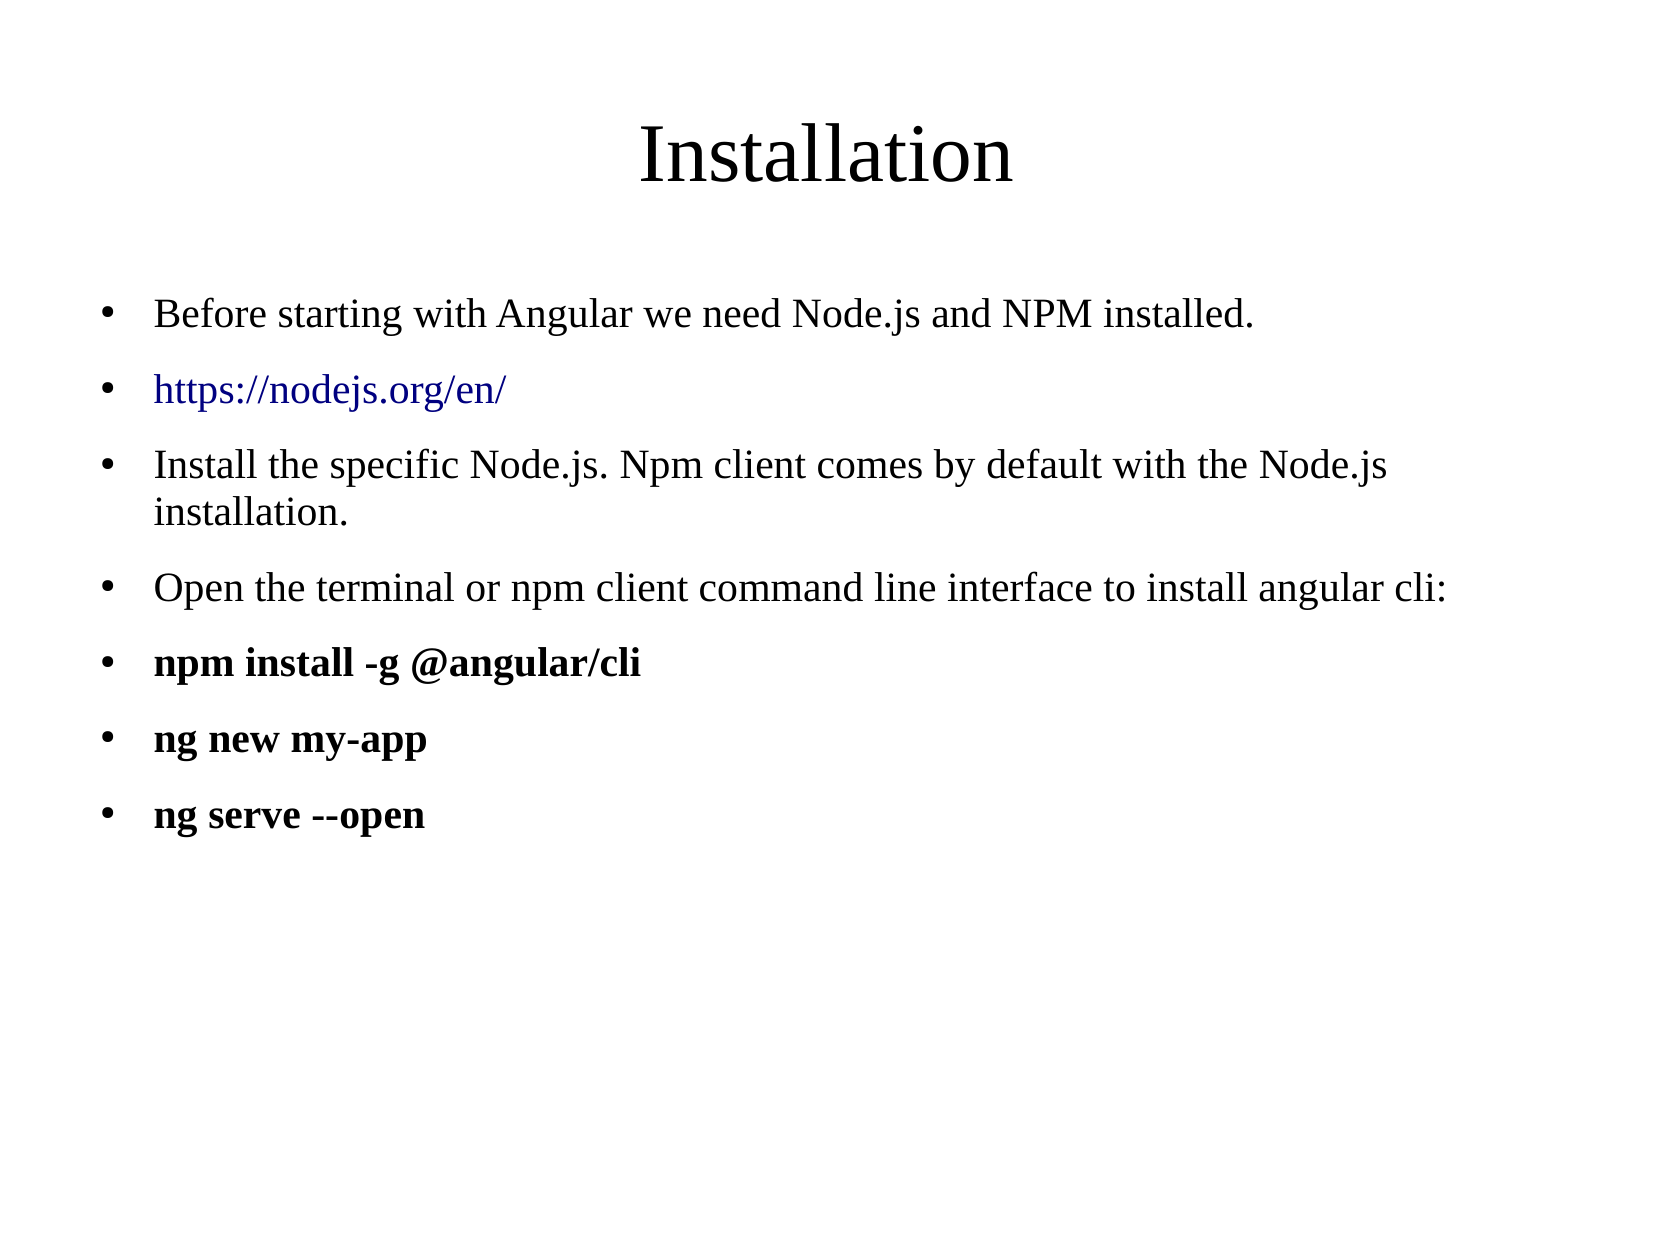

# Installation
Before starting with Angular we need Node.js and NPM installed.
https://nodejs.org/en/
Install the specific Node.js. Npm client comes by default with the Node.js installation.
Open the terminal or npm client command line interface to install angular cli:
npm install -g @angular/cli
ng new my-app
ng serve --open